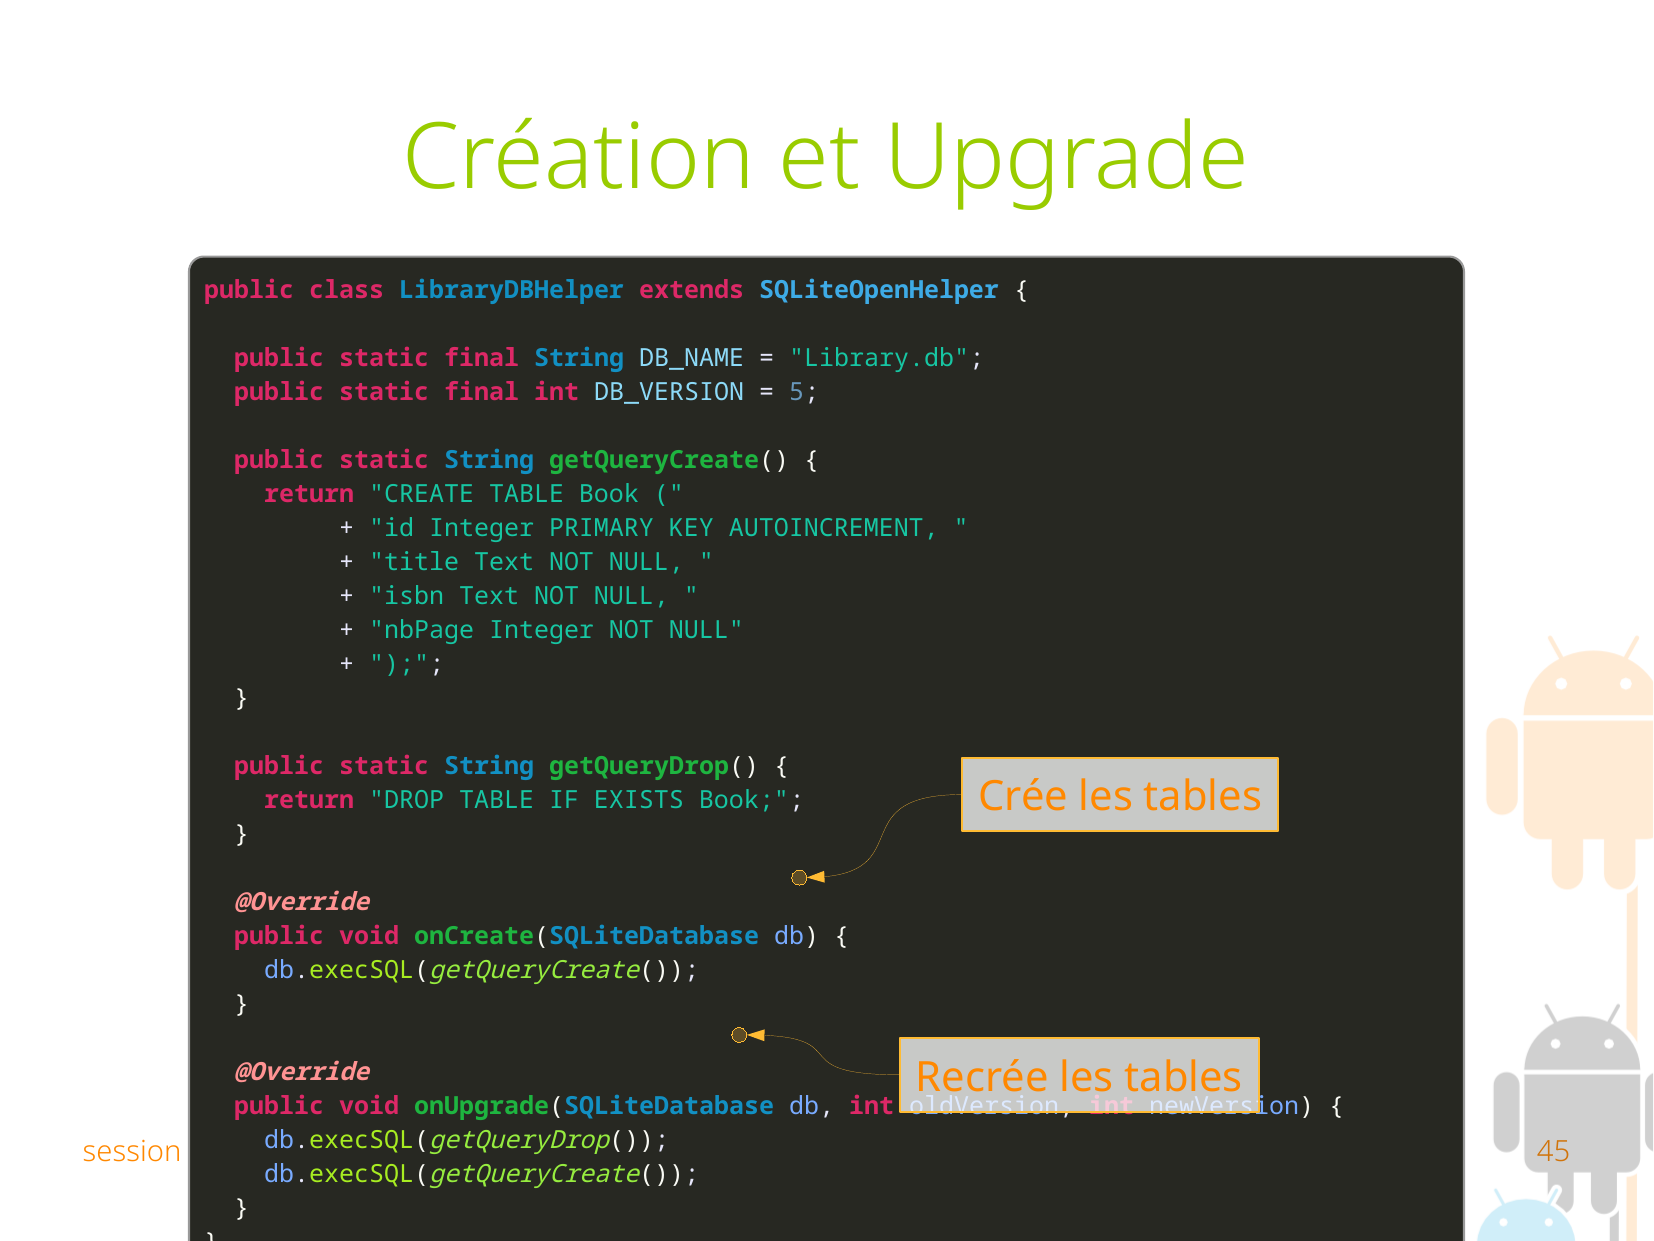

# Création et Upgrade
public class LibraryDBHelper extends SQLiteOpenHelper {
 public static final String DB_NAME = "Library.db";
 public static final int DB_VERSION = 5;
 public static String getQueryCreate() {
 return "CREATE TABLE Book ("
 + "id Integer PRIMARY KEY AUTOINCREMENT, "
 + "title Text NOT NULL, "
 + "isbn Text NOT NULL, "
 + "nbPage Integer NOT NULL"
 + ");";
 }
 public static String getQueryDrop() {
 return "DROP TABLE IF EXISTS Book;";
 }
 @Override
 public void onCreate(SQLiteDatabase db) {
 db.execSQL(getQueryCreate());
 }
 @Override
 public void onUpgrade(SQLiteDatabase db, int oldVersion, int newVersion) {
 db.execSQL(getQueryDrop());
 db.execSQL(getQueryCreate());
 }
}
Crée les tables
Recrée les tables
session sept 2016
Yann Caron (c) 2014
45